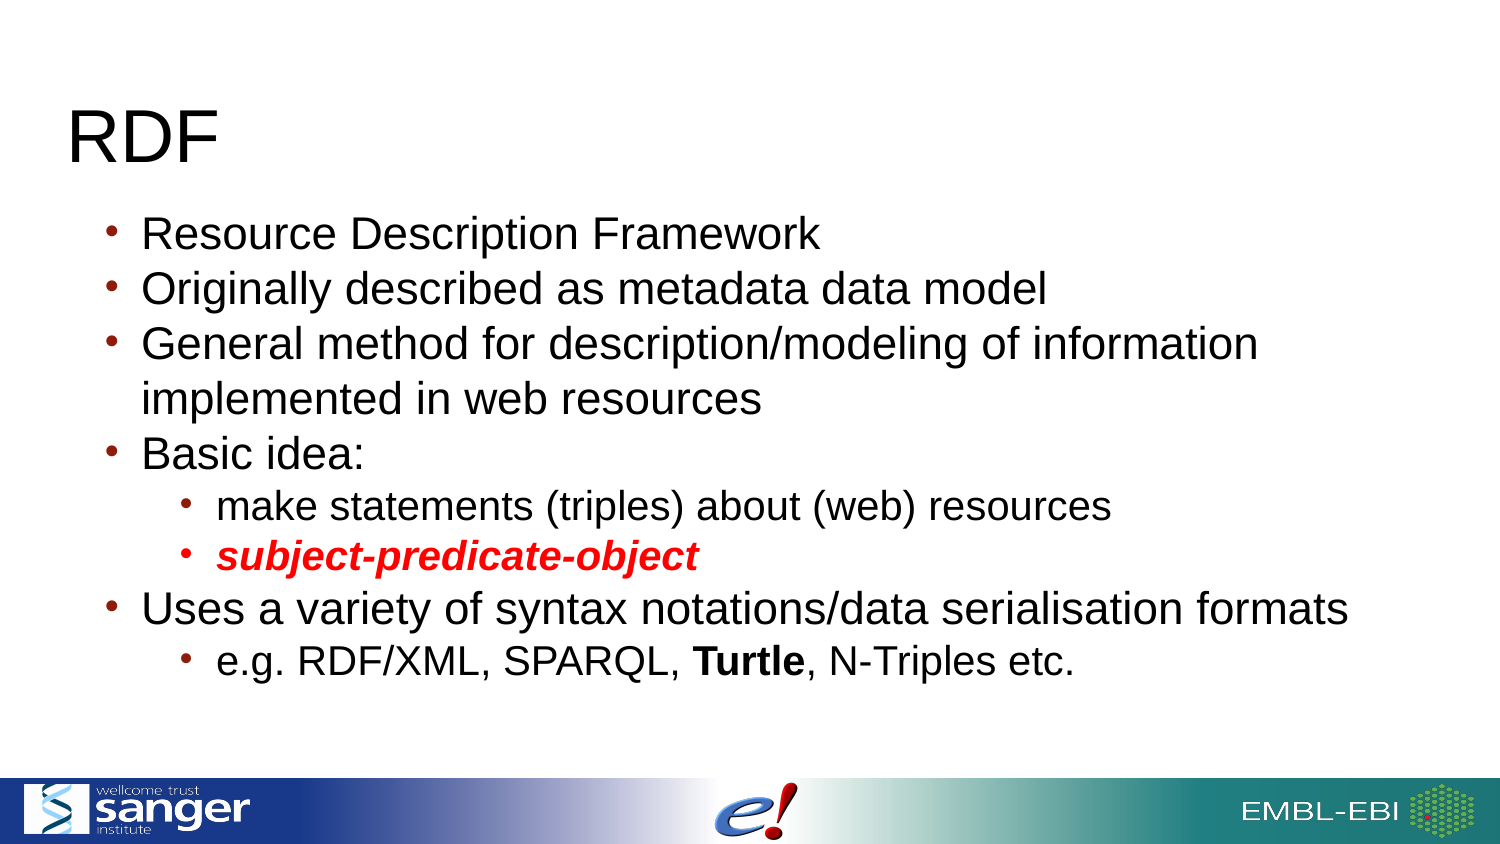

# RDF
Resource Description Framework
Originally described as metadata data model
General method for description/modeling of information implemented in web resources
Basic idea:
make statements (triples) about (web) resources
subject-predicate-object
Uses a variety of syntax notations/data serialisation formats
e.g. RDF/XML, SPARQL, Turtle, N-Triples etc.